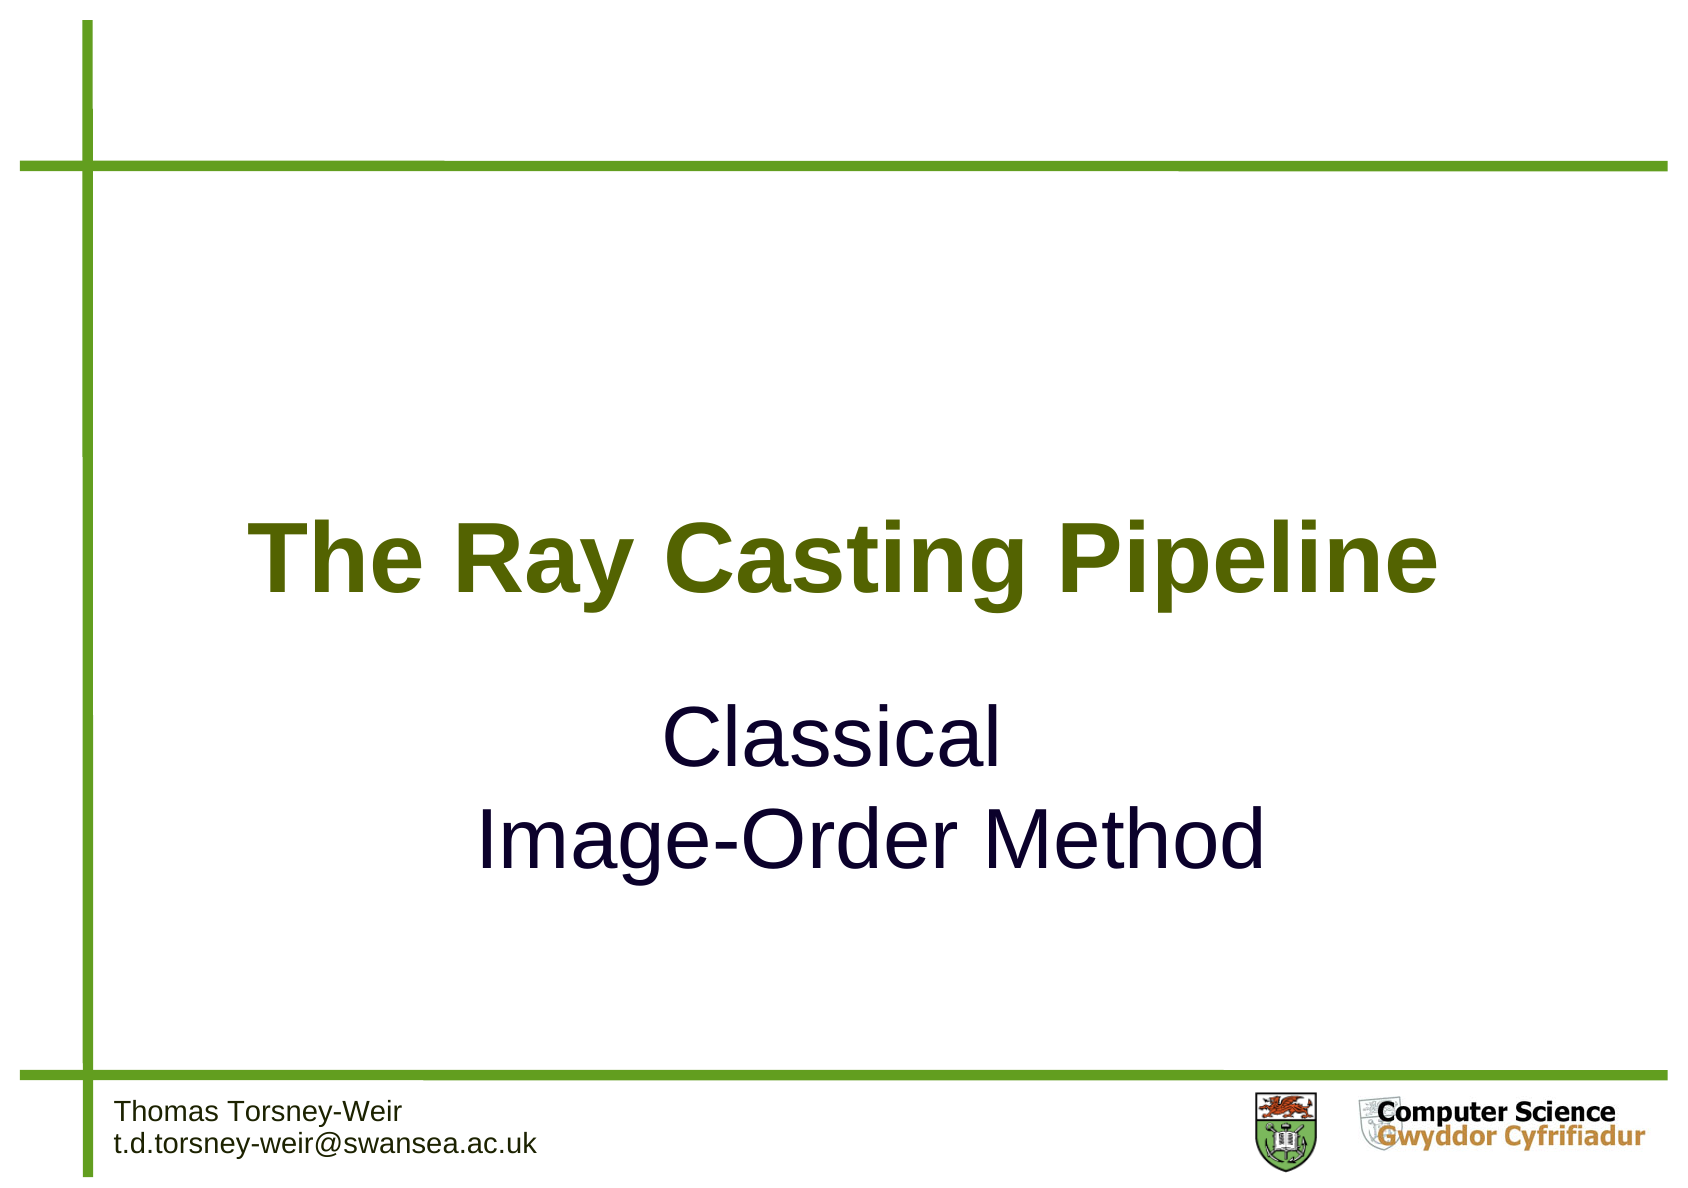

# The Ray Casting Pipeline
Classical
Image-Order Method